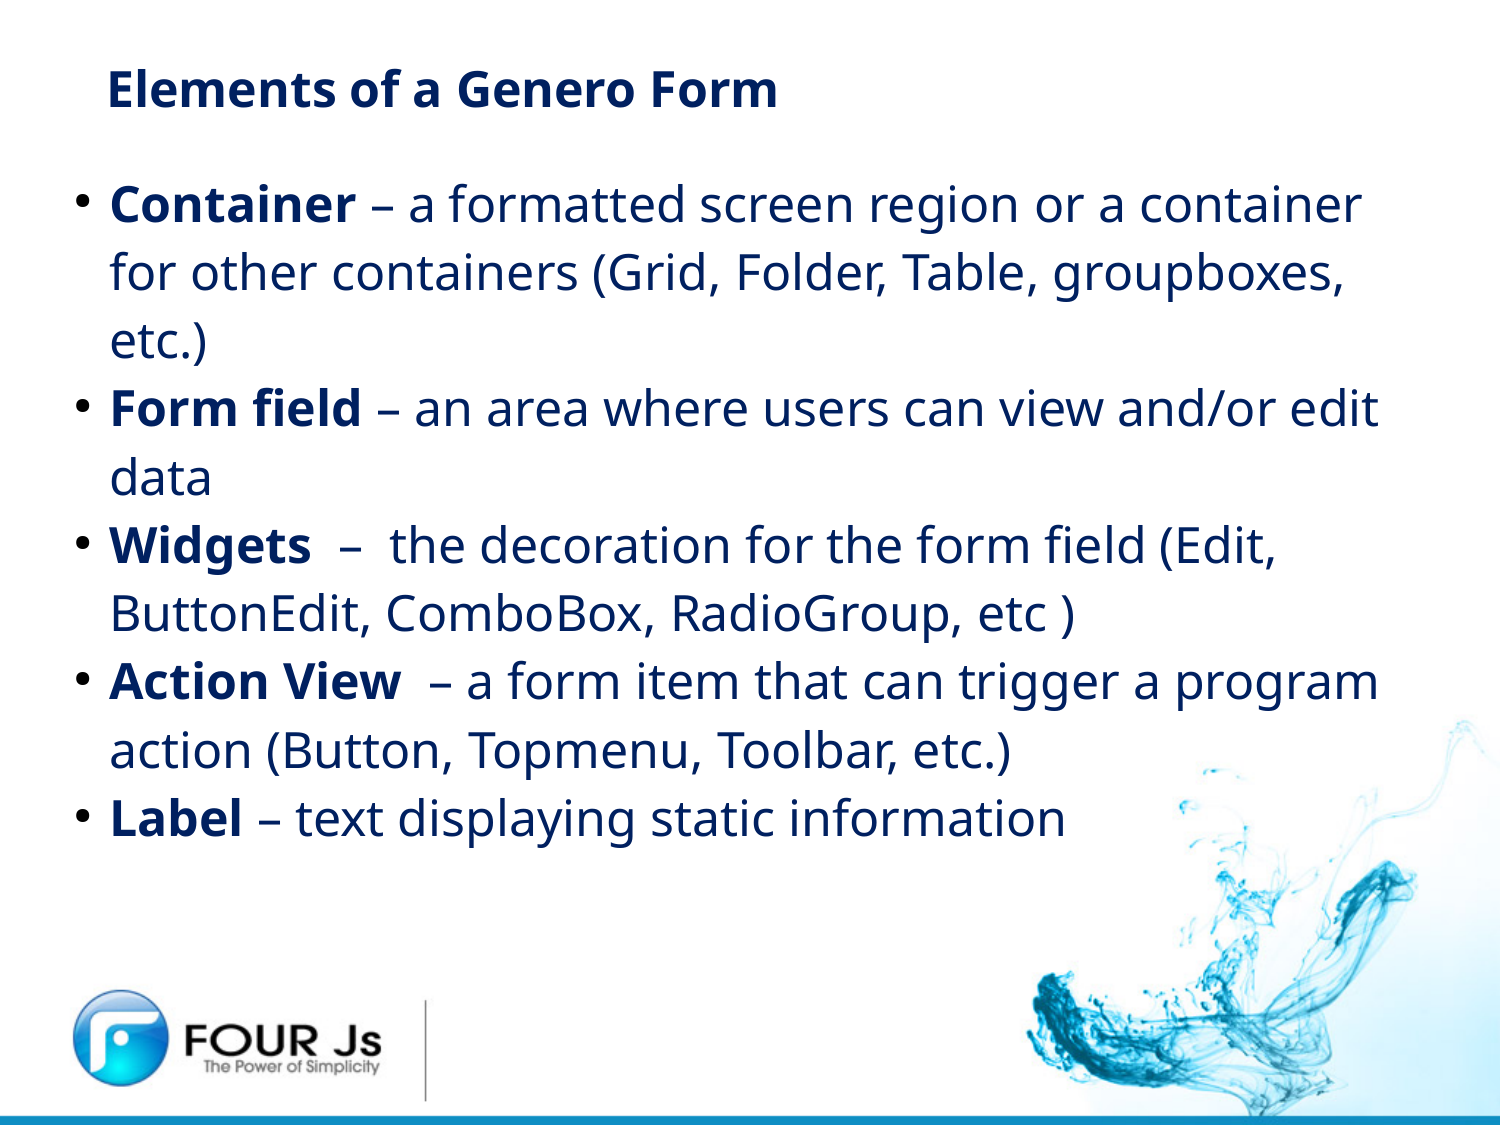

# Elements of a Genero Form
Container – a formatted screen region or a container for other containers (Grid, Folder, Table, groupboxes, etc.)
Form field – an area where users can view and/or edit data
Widgets – the decoration for the form field (Edit, ButtonEdit, ComboBox, RadioGroup, etc )
Action View – a form item that can trigger a program action (Button, Topmenu, Toolbar, etc.)
Label – text displaying static information